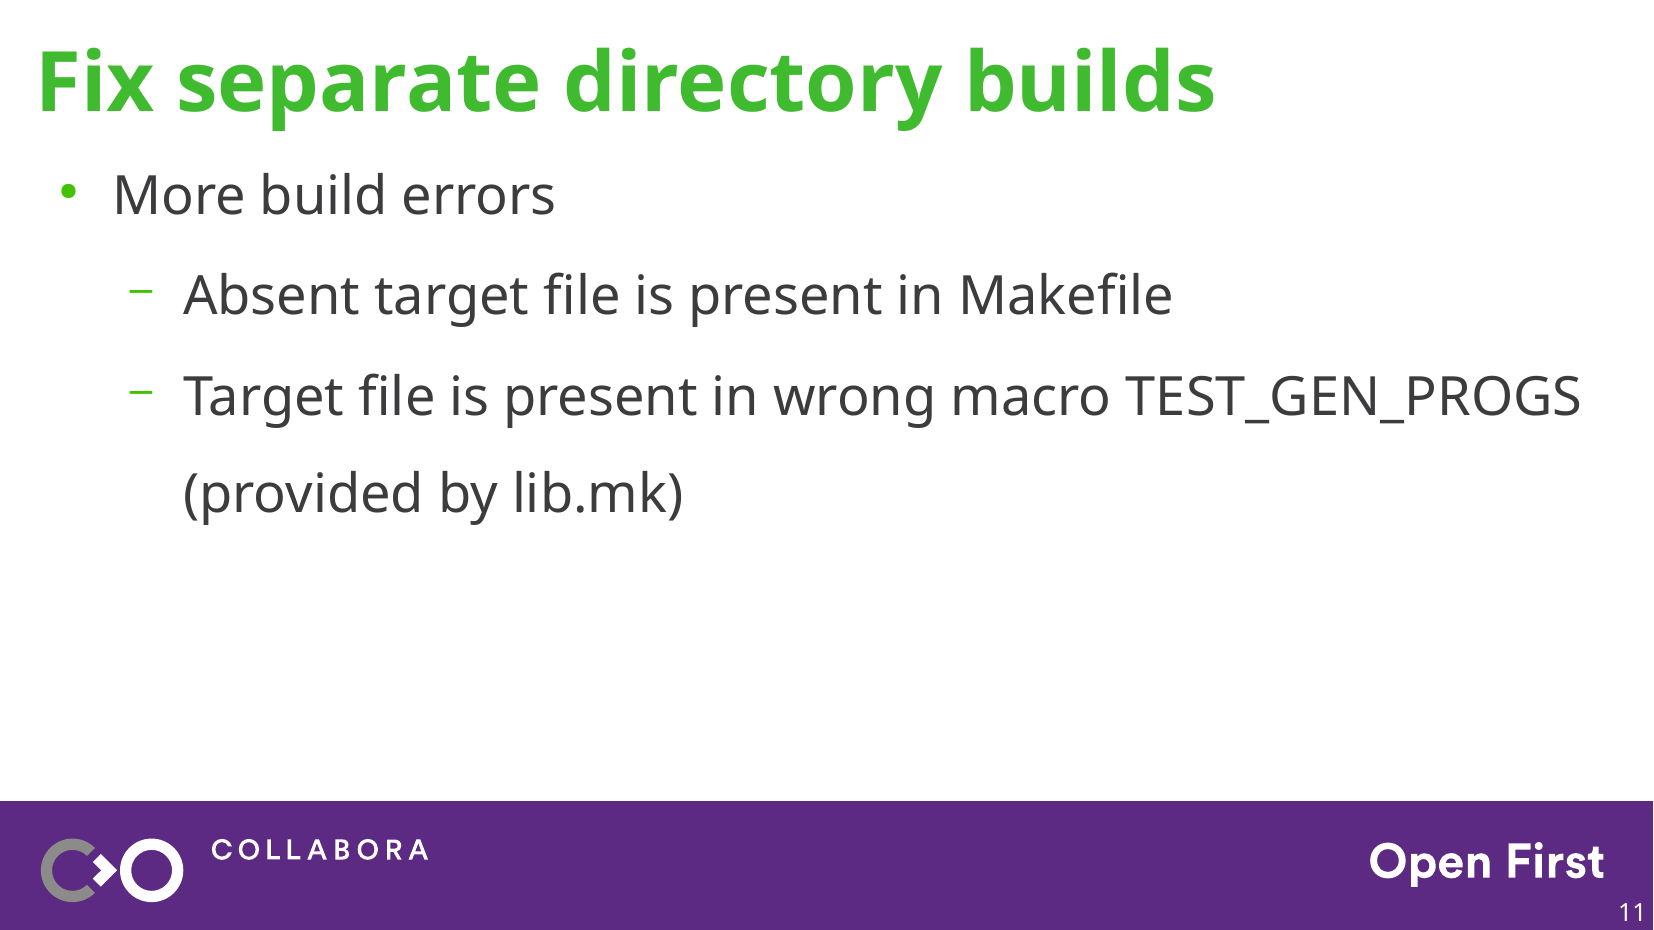

# Fix separate directory builds
More build errors
Absent target file is present in Makefile
Target file is present in wrong macro TEST_GEN_PROGS (provided by lib.mk)